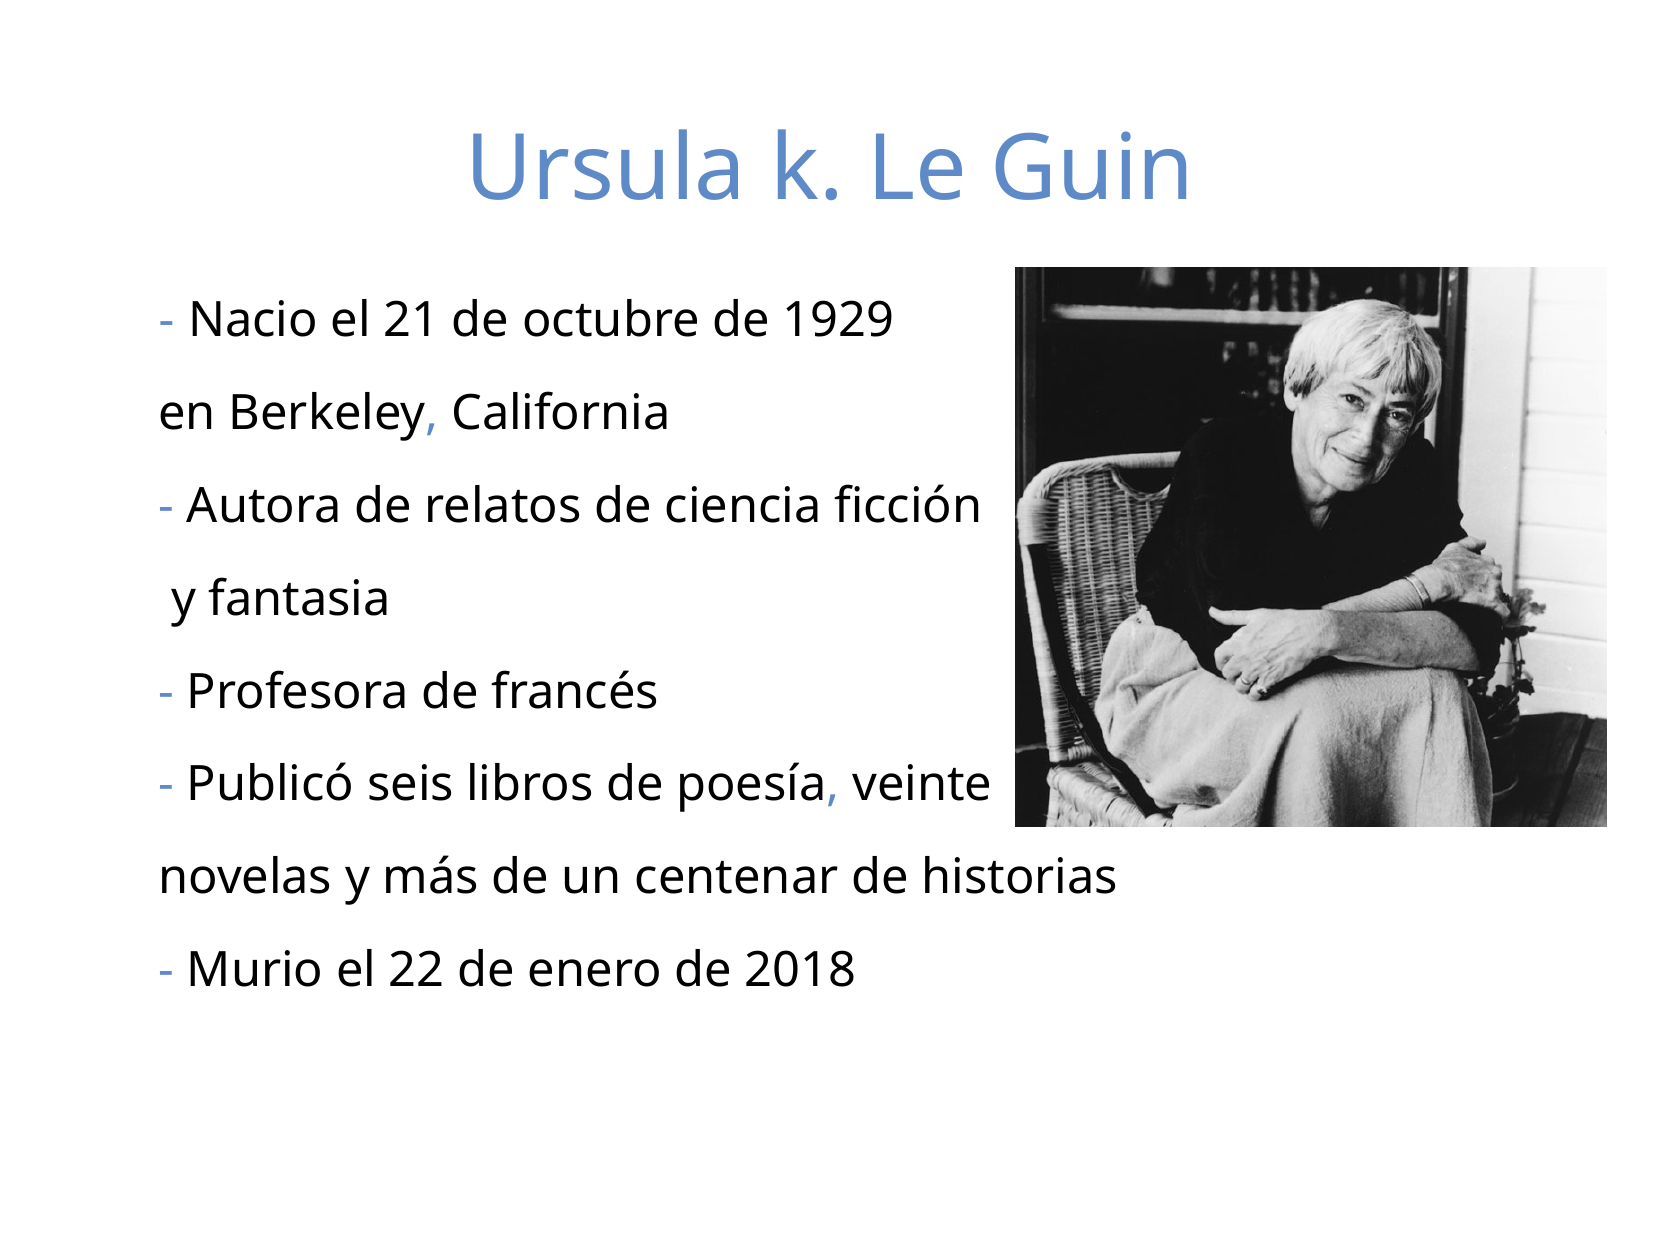

# Ursula k. Le Guin
- Nacio el 21 de octubre de 1929
en Berkeley, California
- Autora de relatos de ciencia ficción
 y fantasia
- Profesora de francés
- Publicó seis libros de poesía, veinte
novelas y más de un centenar de historias
- Murio el 22 de enero de 2018